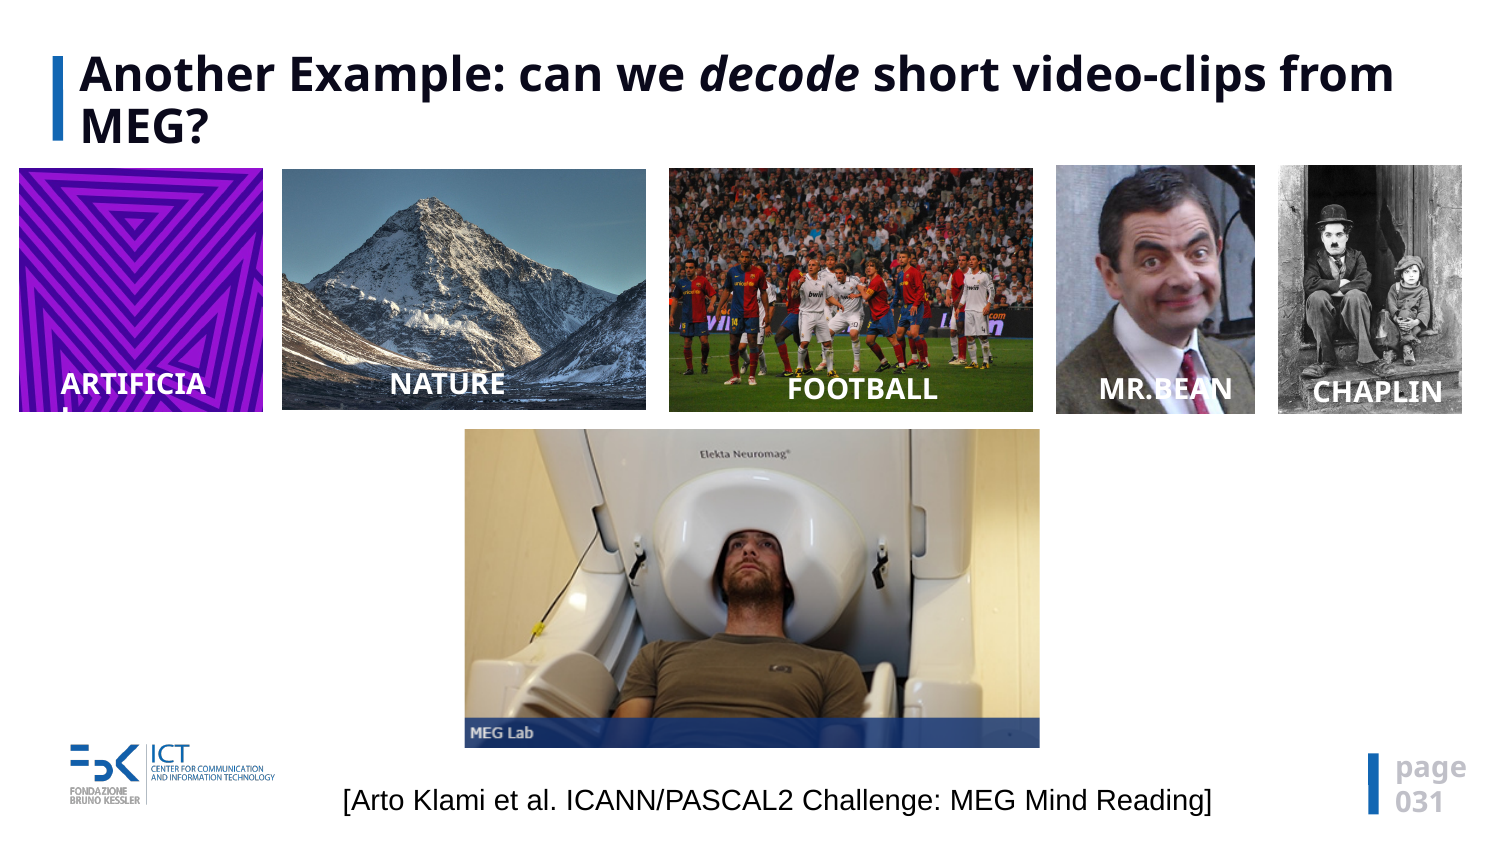

# Another Example: can we decode short video-clips from MEG?
ARTIFICIAL
NATURE
FOOTBALL
MR.BEAN
CHAPLIN
page
[Arto Klami et al. ICANN/PASCAL2 Challenge: MEG Mind Reading]